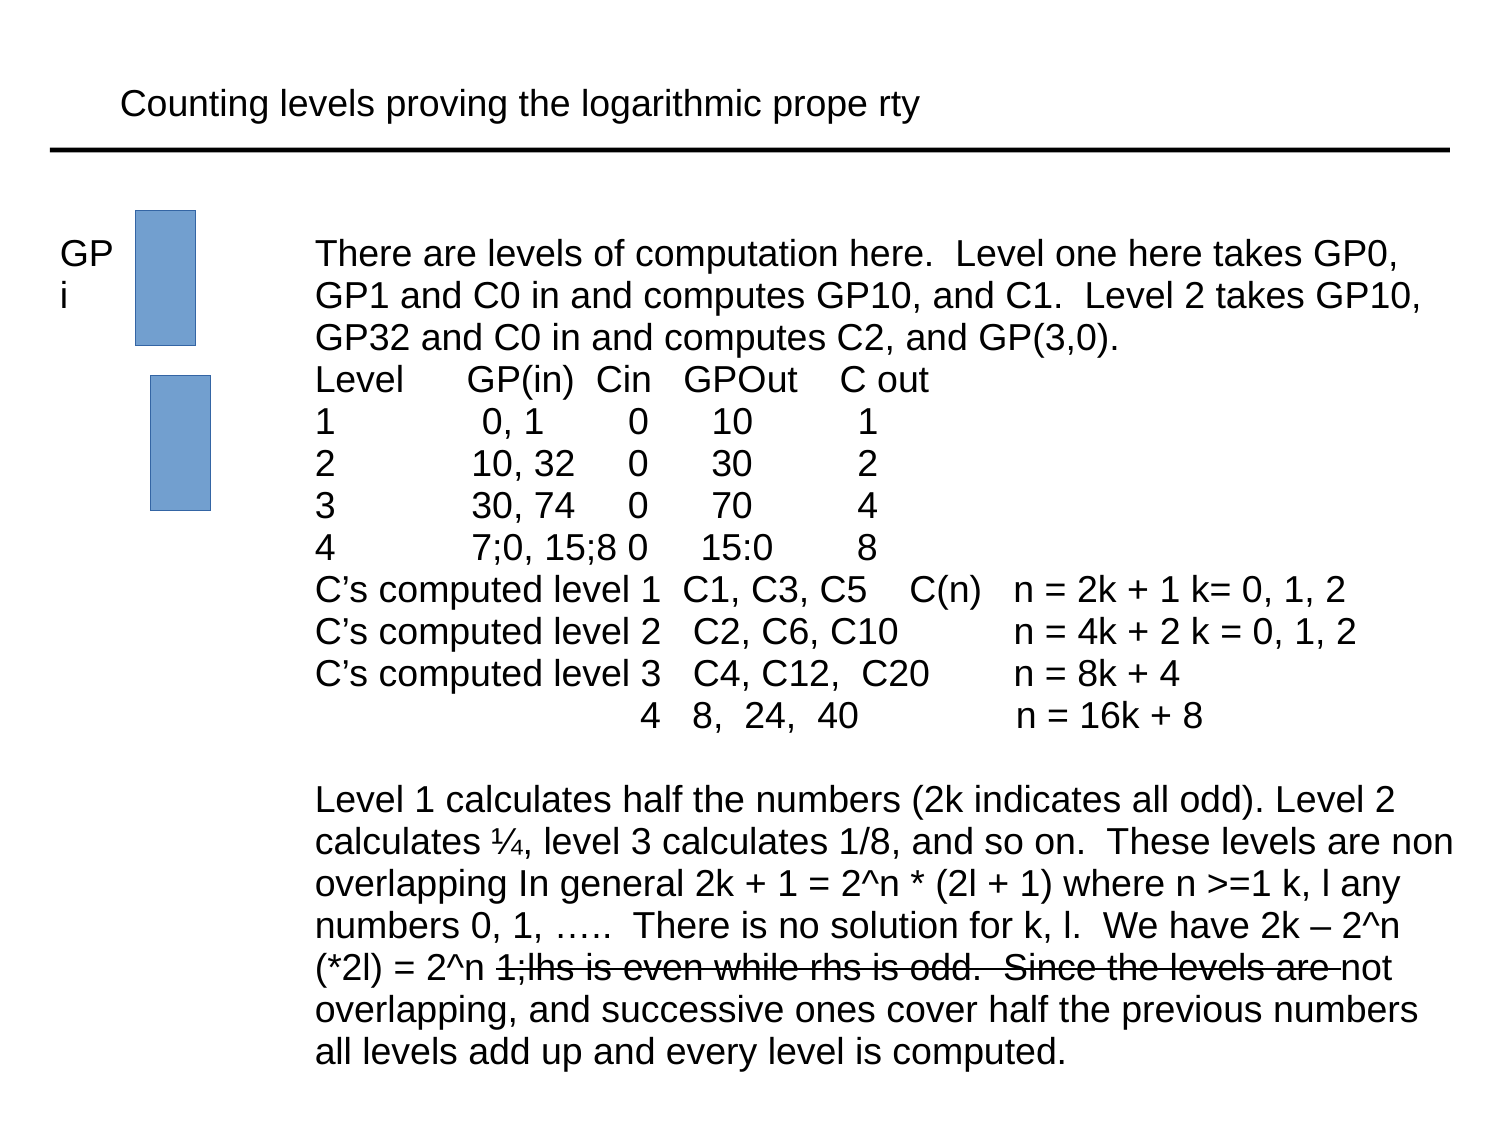

Counting levels proving the logarithmic prope rty
GPi
There are levels of computation here. Level one here takes GP0, GP1 and C0 in and computes GP10, and C1. Level 2 takes GP10, GP32 and C0 in and computes C2, and GP(3,0).
Level GP(in) Cin GPOut C out
1 0, 1 0 10 1
2 10, 32 0 30 2
3 30, 74 0 70 4
4 7;0, 15;8 0 15:0 8
C’s computed level 1 C1, C3, C5 C(n) n = 2k + 1 k= 0, 1, 2
C’s computed level 2 C2, C6, C10 n = 4k + 2 k = 0, 1, 2
C’s computed level 3 C4, C12, C20 n = 8k + 4
 4 8, 24, 40 n = 16k + 8
Level 1 calculates half the numbers (2k indicates all odd). Level 2 calculates ¼, level 3 calculates 1/8, and so on. These levels are non overlapping In general 2k + 1 = 2^n * (2l + 1) where n >=1 k, l any numbers 0, 1, ….. There is no solution for k, l. We have 2k – 2^n (*2l) = 2^n 1;lhs is even while rhs is odd. Since the levels are not overlapping, and successive ones cover half the previous numbers all levels add up and every level is computed.
If 4 Gp are combined in one device, One level now corresponds to 2 level
Llevels above. First level computes c1, c2, c3, C4 is the first not working.
If you only have one element